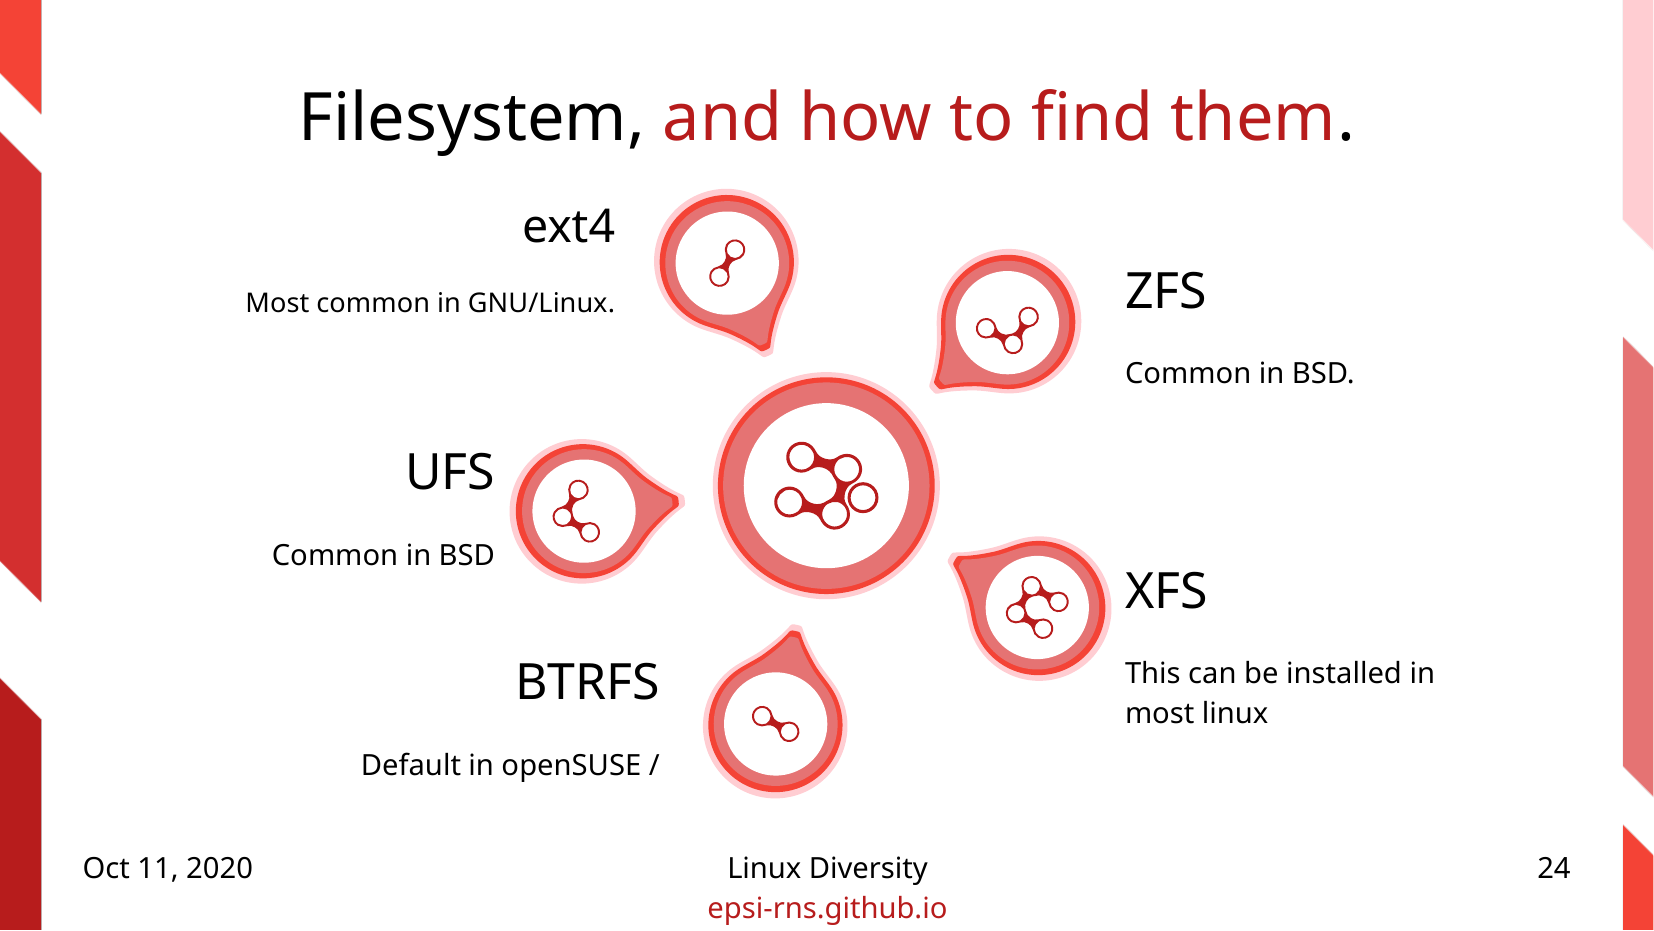

# Filesystem, and how to find them.
ext4
Most common in GNU/Linux.
ZFS
Common in BSD.
UFS
Common in BSD
XFS
This can be installed in most linux
BTRFS
Default in openSUSE /
Oct 11, 2020
Linux Diversity
24